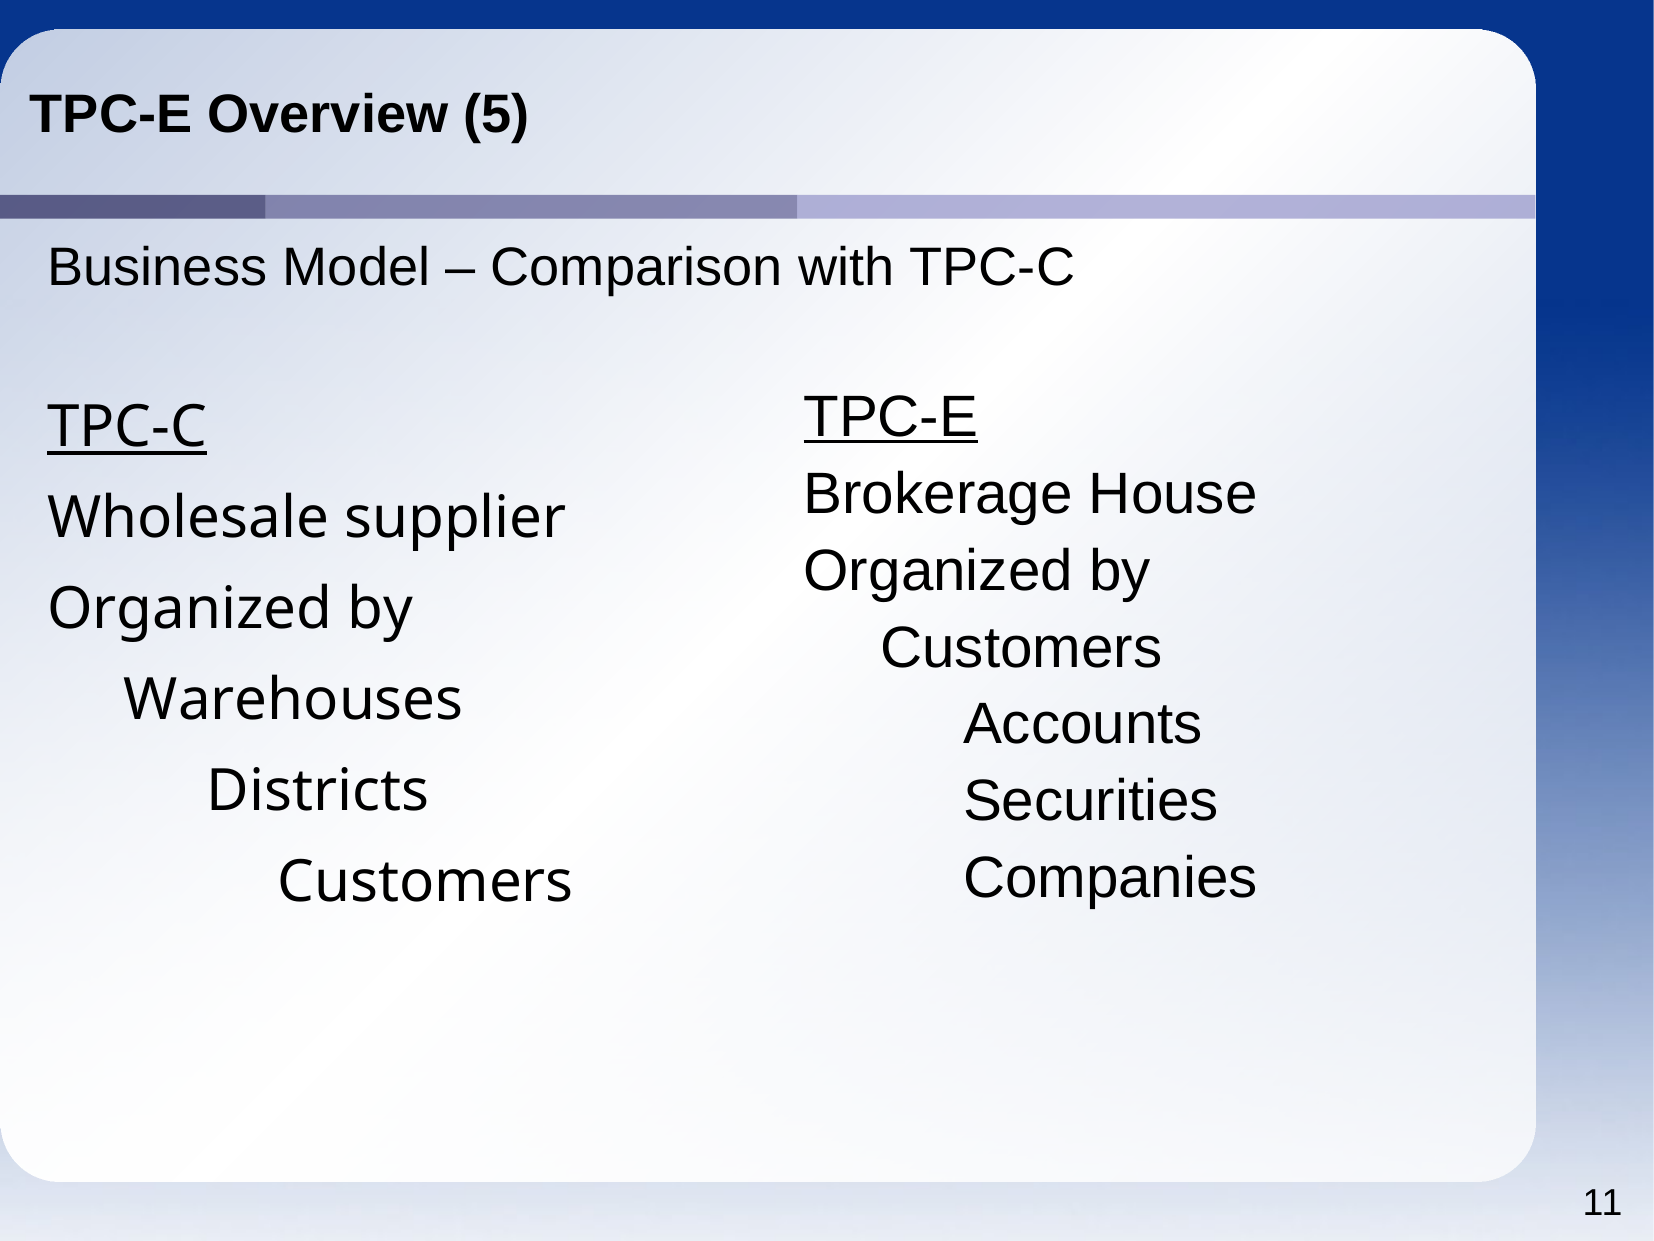

# TPC-E Overview (5)
Business Model – Comparison with TPC-C
TPC-C
Wholesale supplier
Organized by
Warehouses
Districts
Customers
TPC-E
Brokerage House
Organized by
Customers
Accounts
Securities
Companies
11